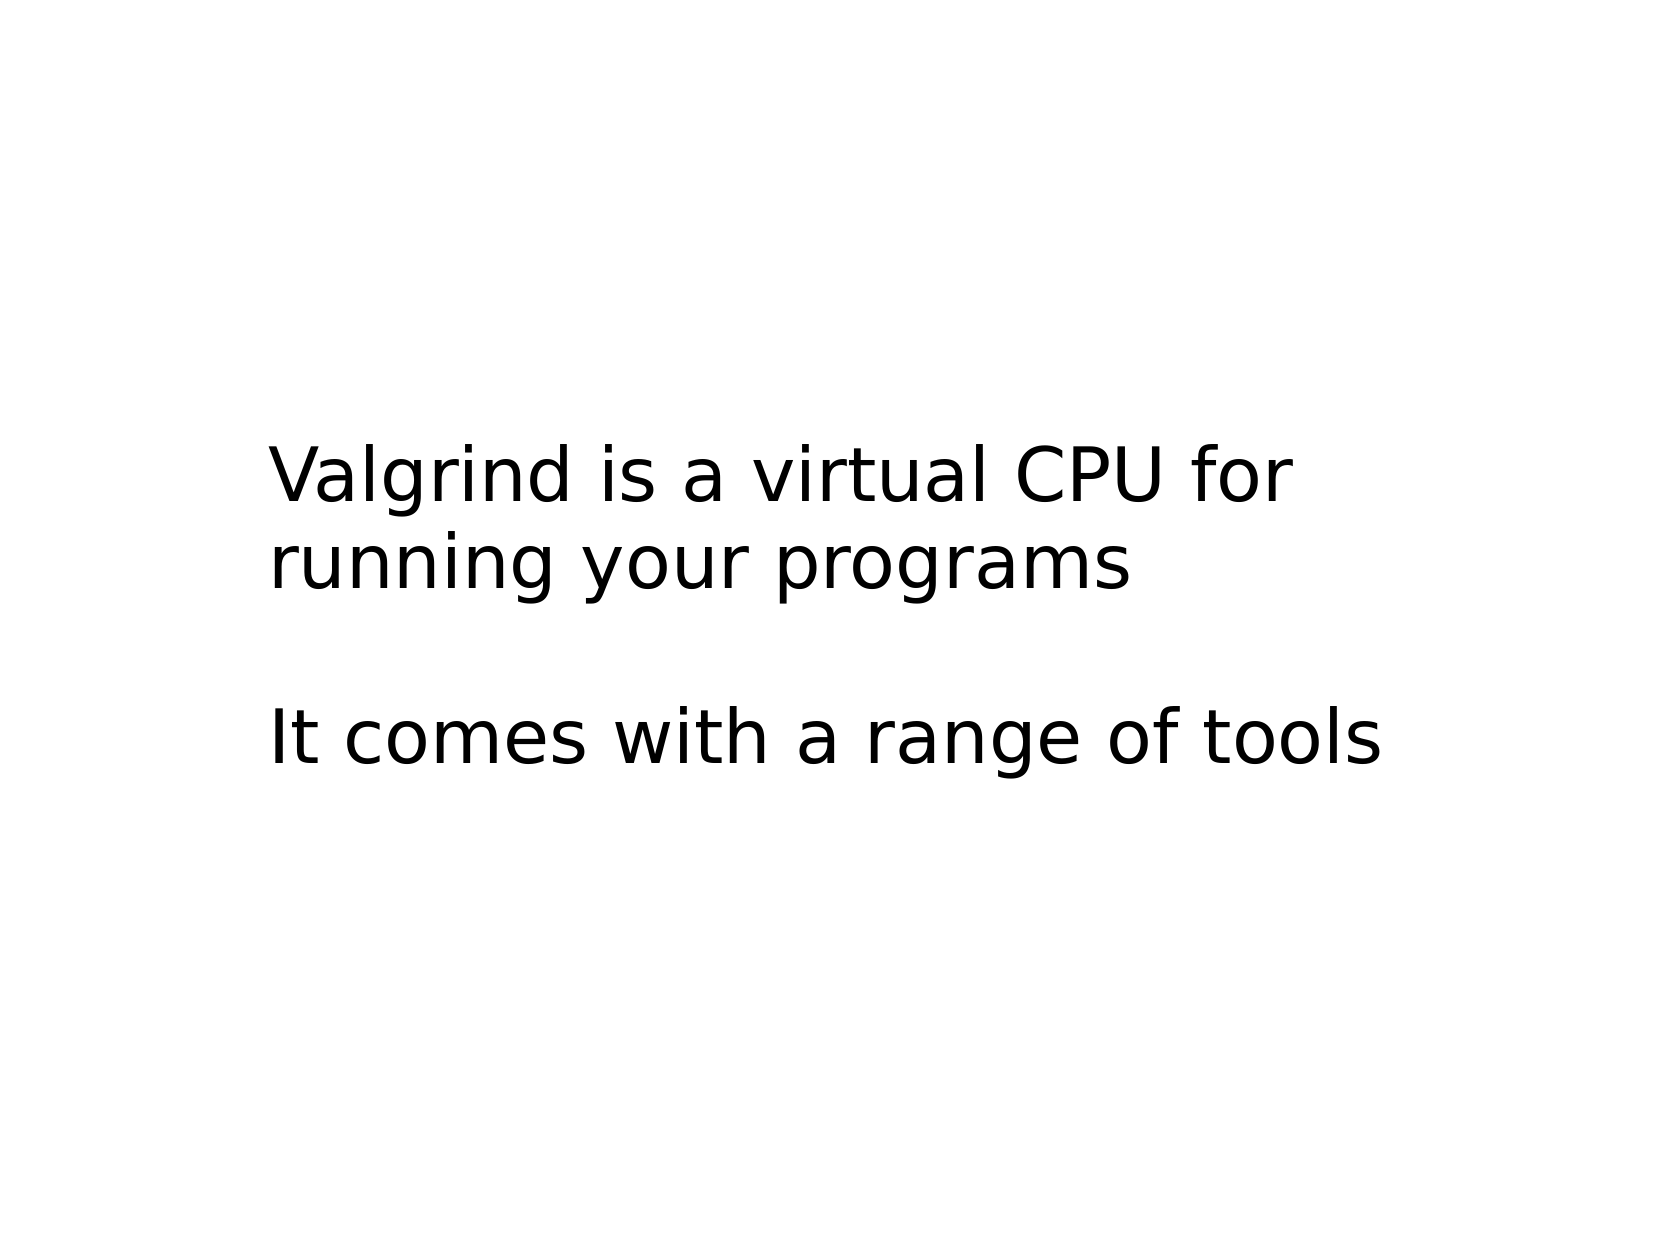

Valgrind is a virtual CPU for running your programs
It comes with a range of tools